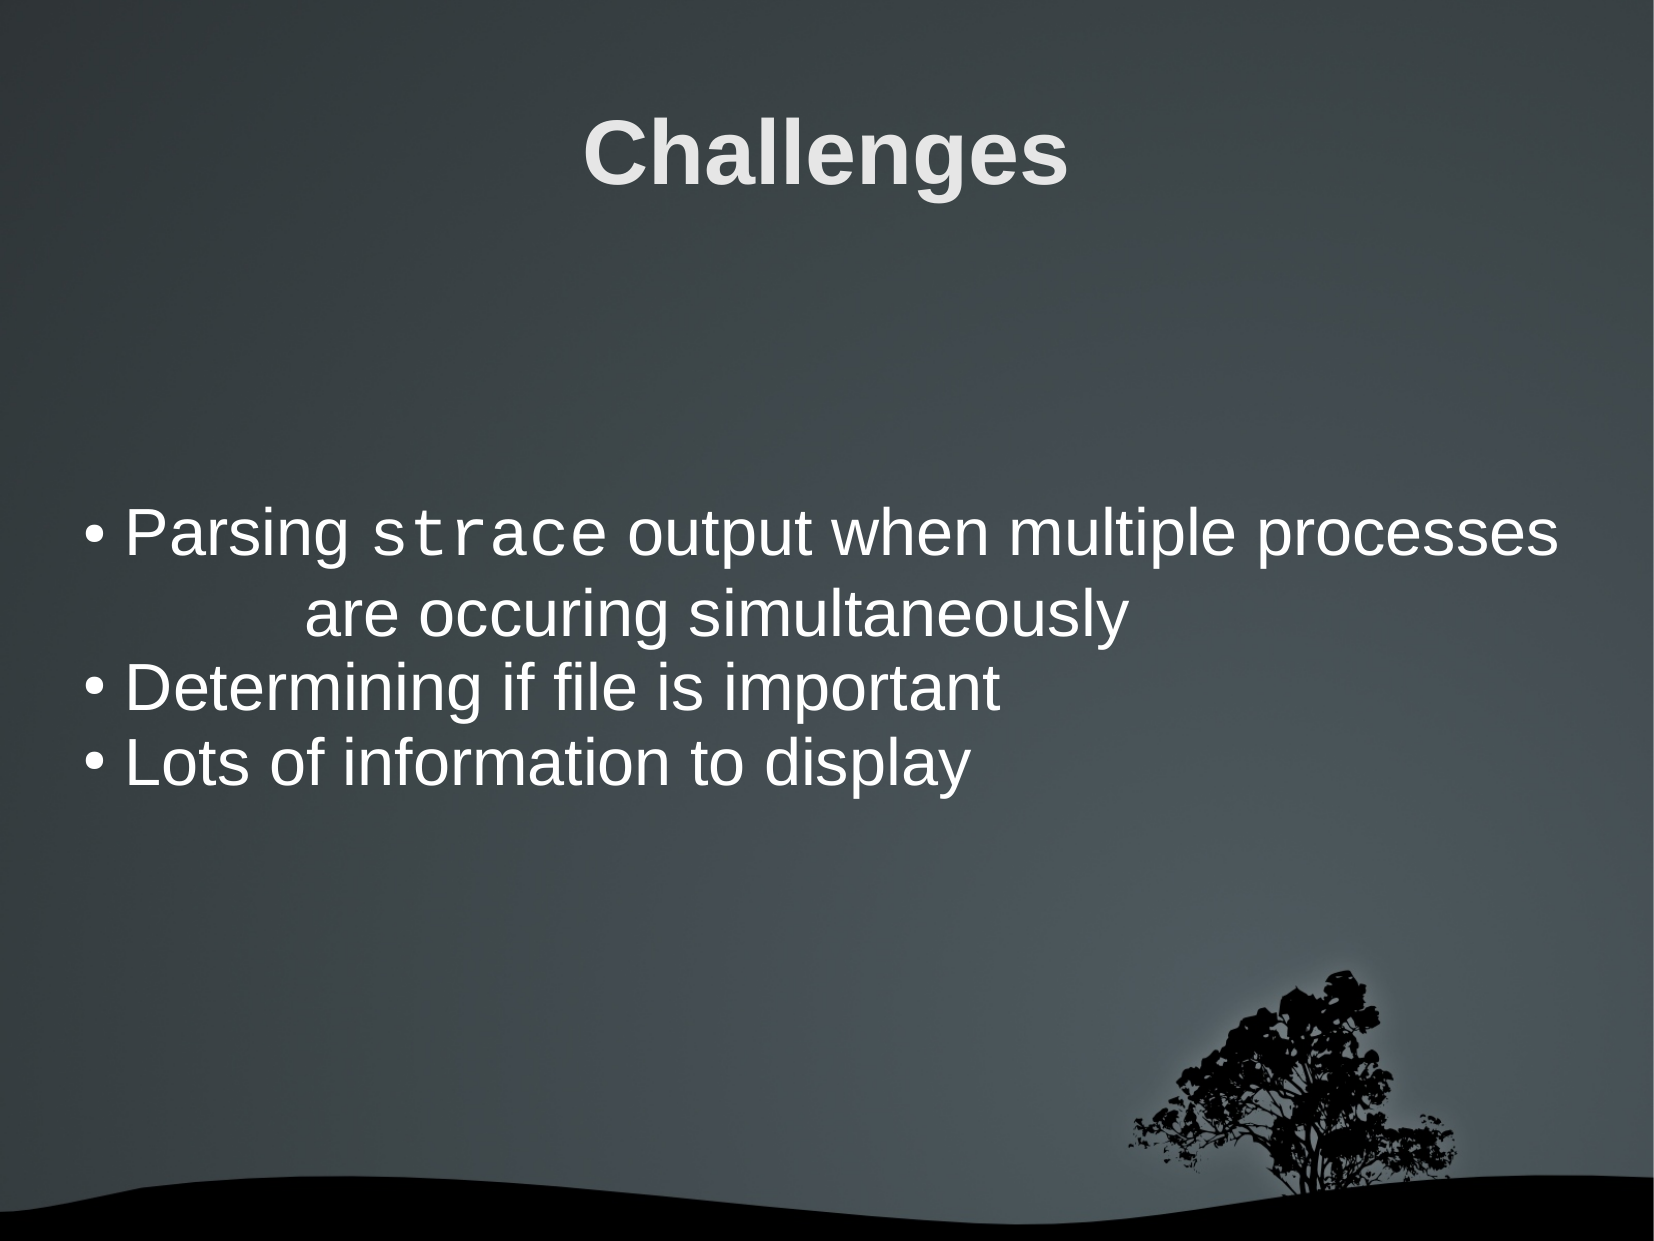

# Challenges
 Parsing strace output when multiple processes 			are occuring simultaneously
 Determining if file is important
 Lots of information to display